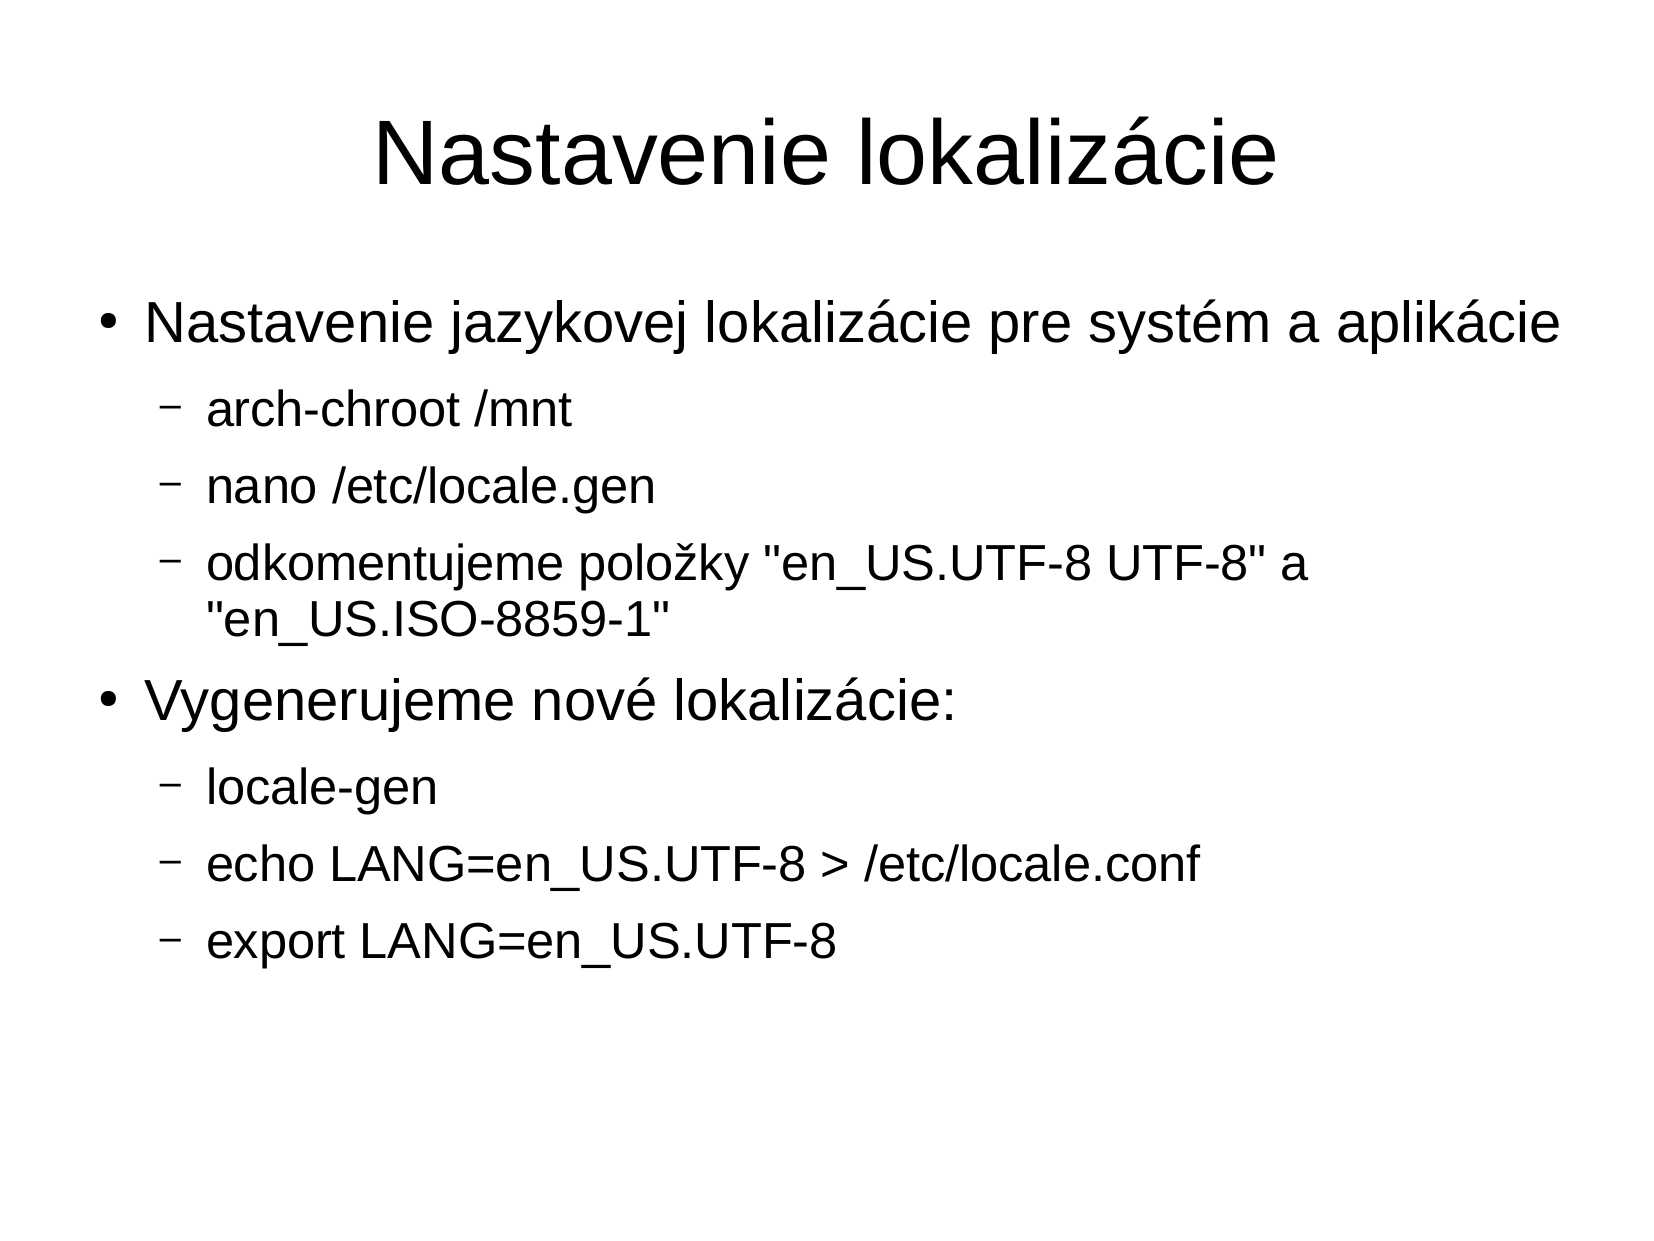

# Nastavenie lokalizácie
Nastavenie jazykovej lokalizácie pre systém a aplikácie
arch-chroot /mnt
nano /etc/locale.gen
odkomentujeme položky "en_US.UTF-8 UTF-8" a "en_US.ISO-8859-1"
Vygenerujeme nové lokalizácie:
locale-gen
echo LANG=en_US.UTF-8 > /etc/locale.conf
export LANG=en_US.UTF-8